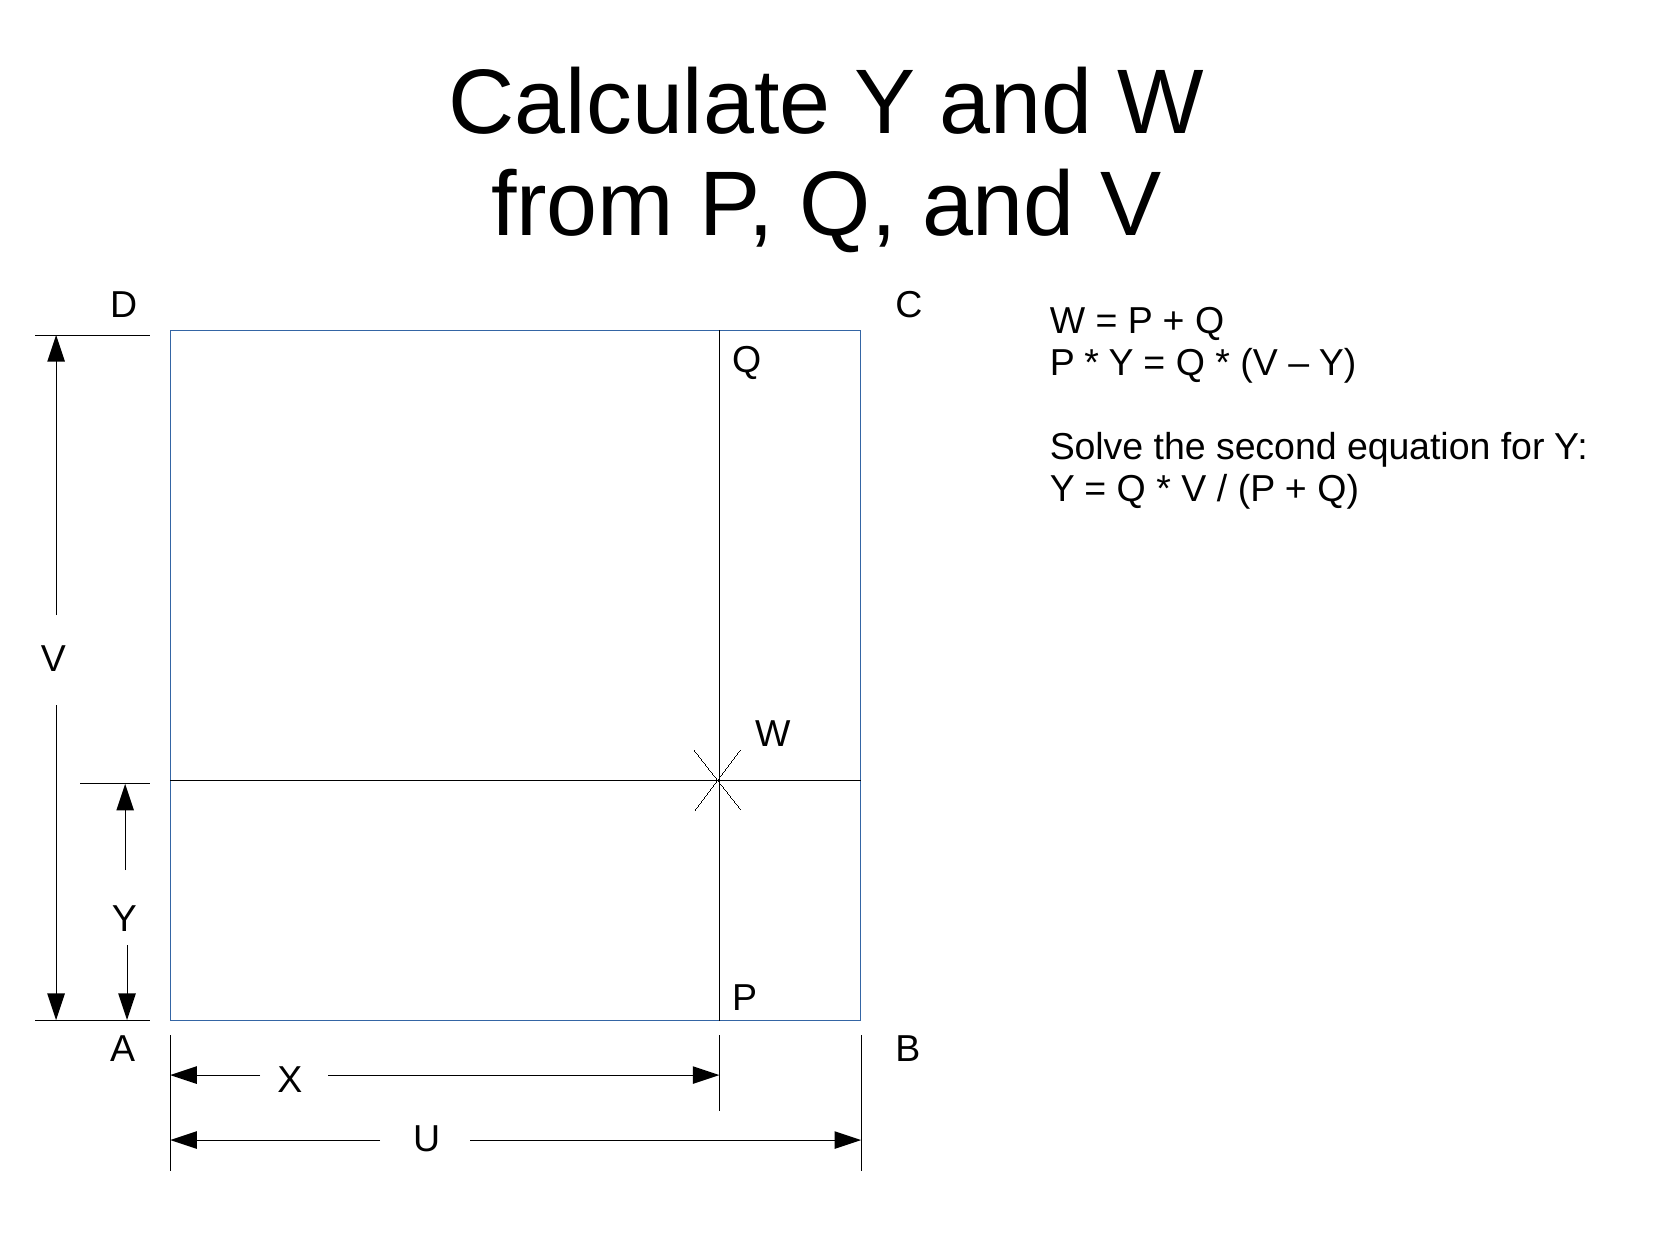

# Calculate Y and W from P, Q, and V
D
C
W = P + Q
P * Y = Q * (V – Y)
Solve the second equation for Y:
Y = Q * V / (P + Q)
Q
V
W
Y
P
A
B
X
U